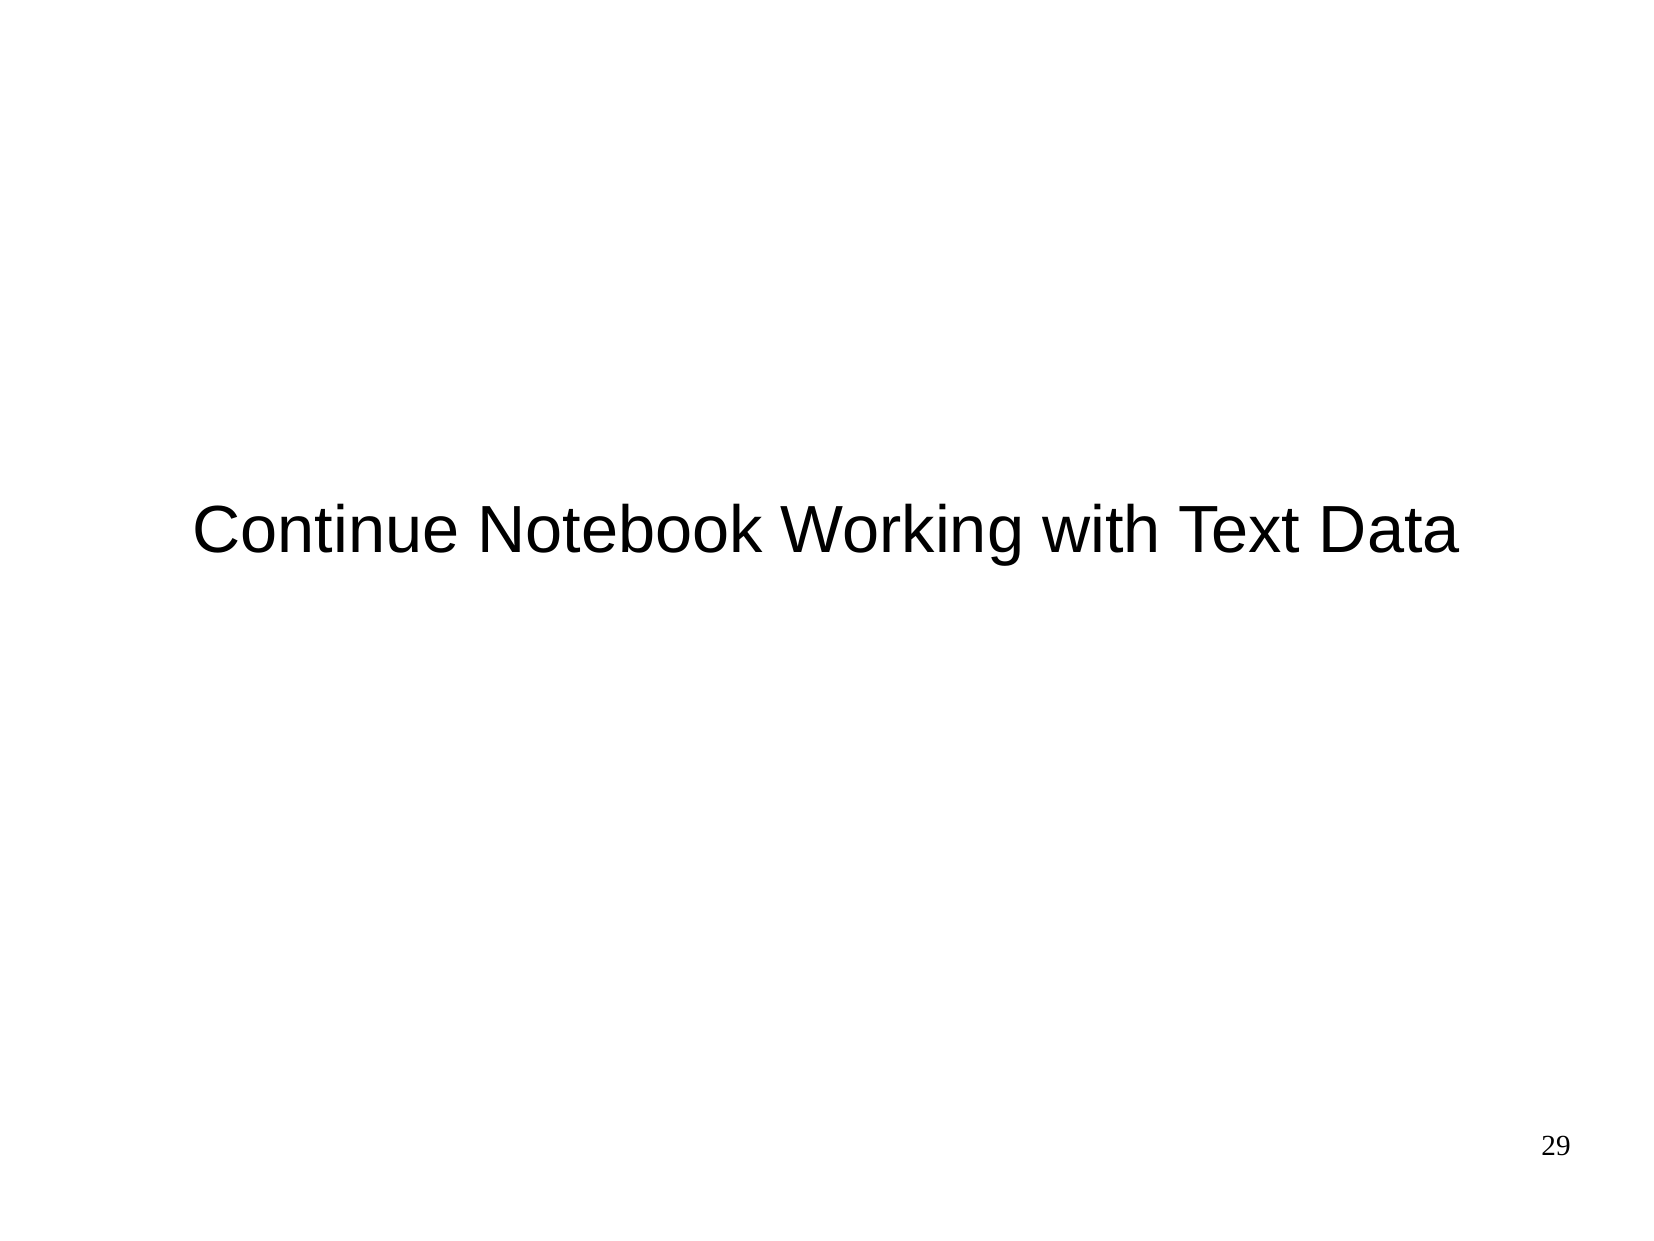

# Continue Notebook Working with Text Data
29